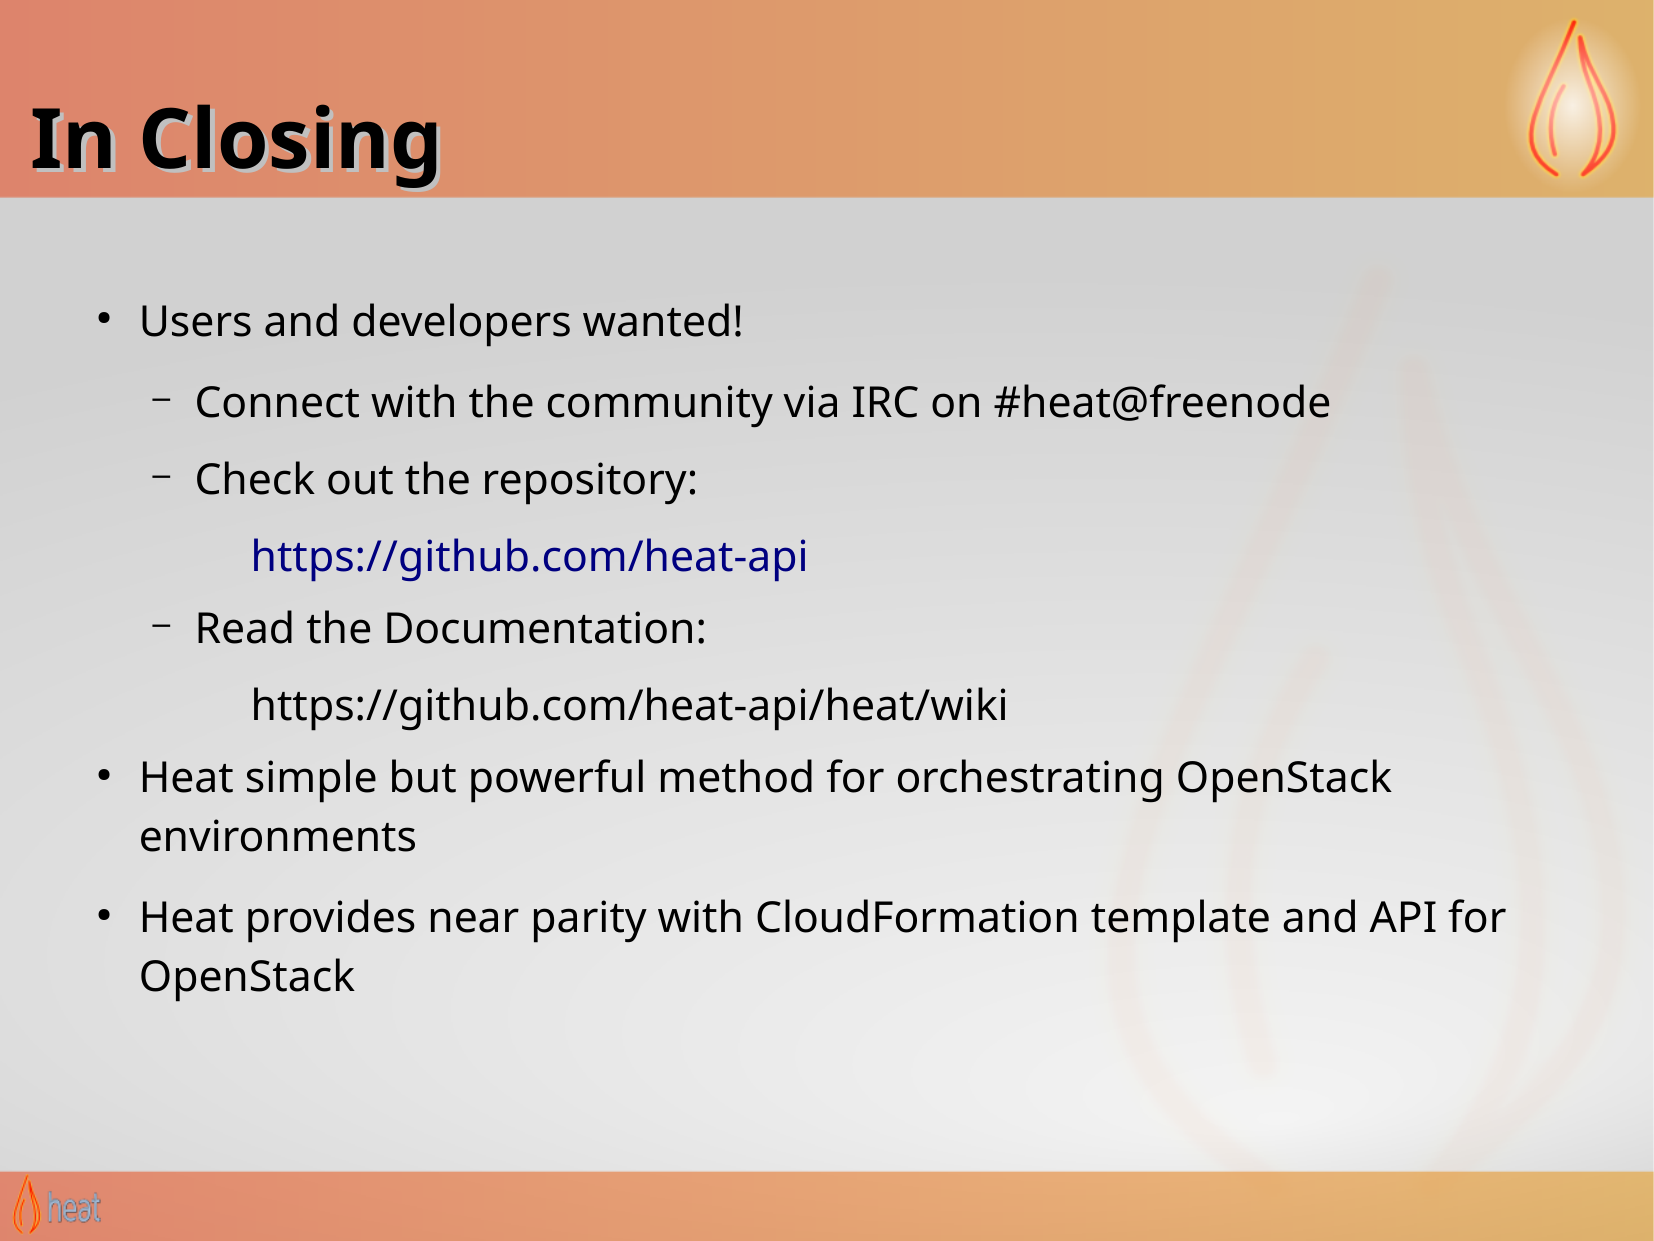

# In Closing
Users and developers wanted!
Connect with the community via IRC on #heat@freenode
Check out the repository:
https://github.com/heat-api
Read the Documentation:
https://github.com/heat-api/heat/wiki
Heat simple but powerful method for orchestrating OpenStack environments
Heat provides near parity with CloudFormation template and API for OpenStack